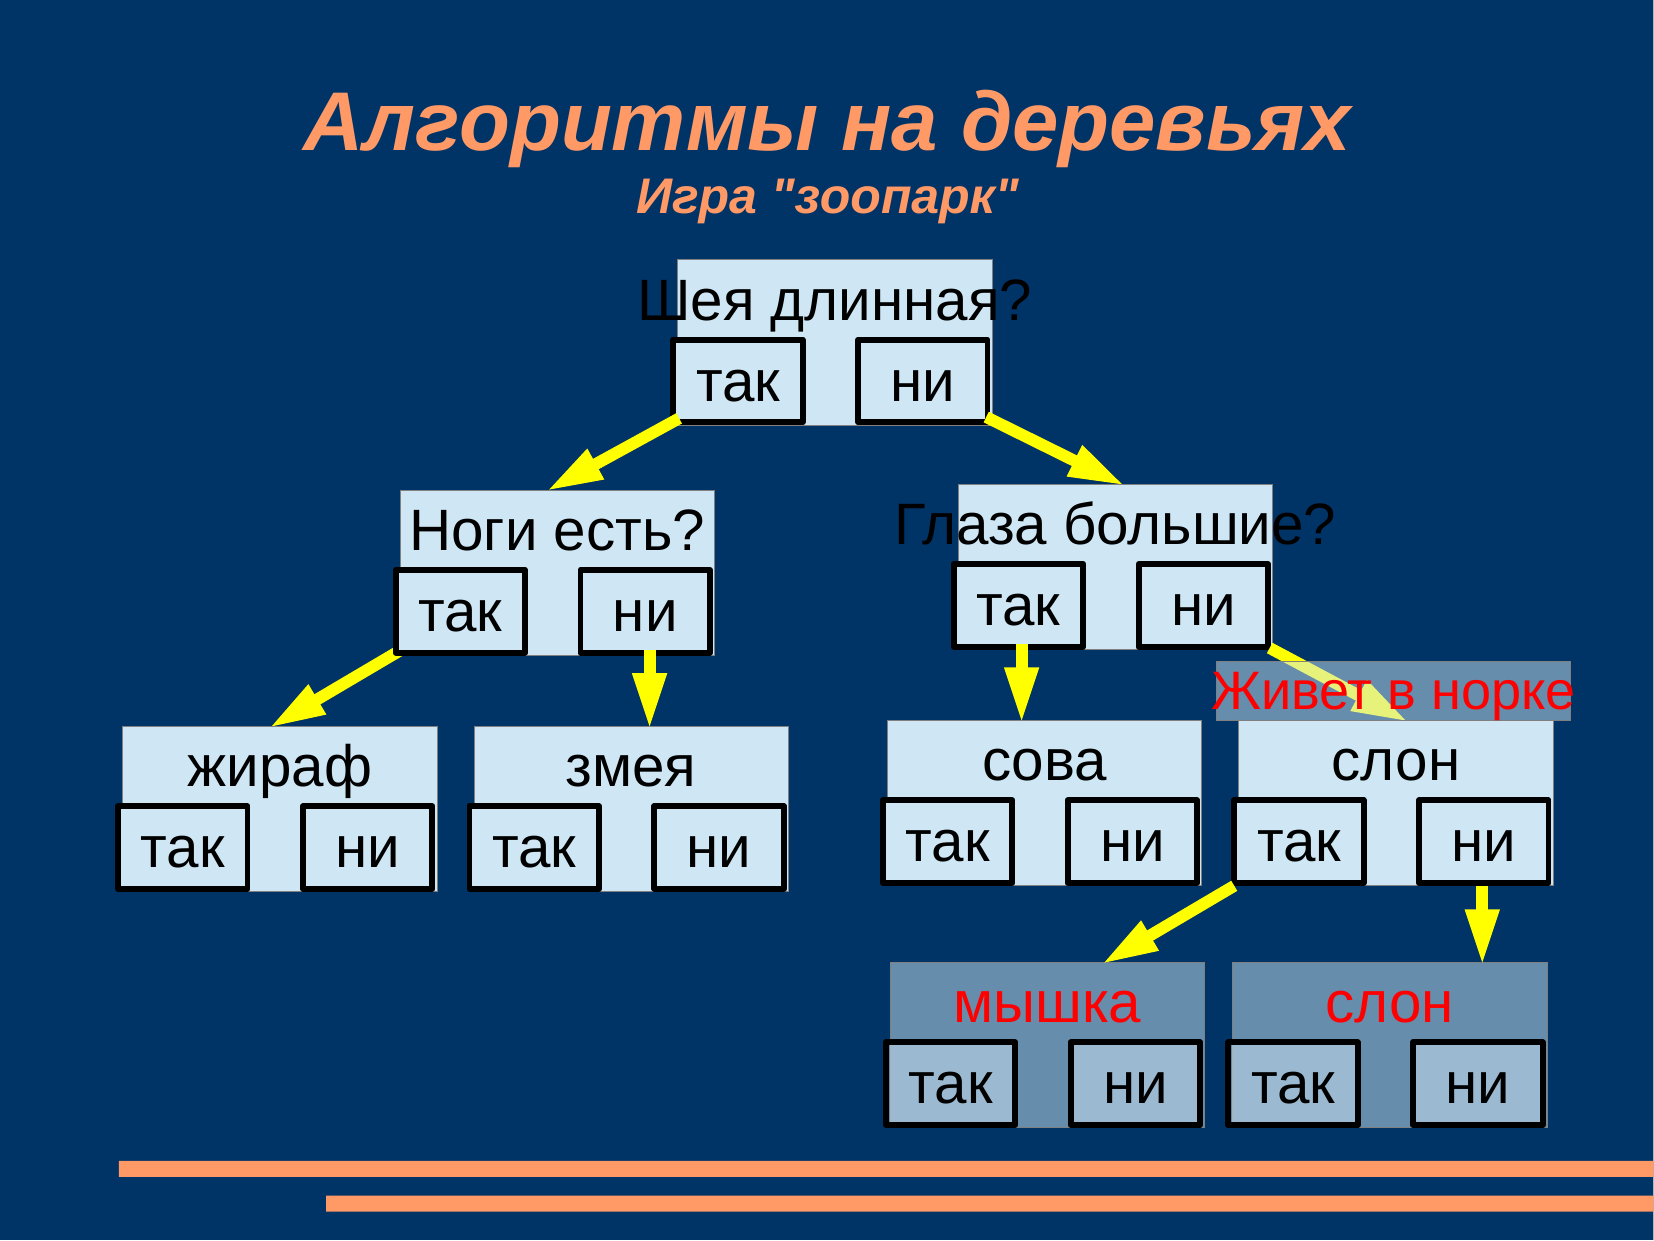

# Алгоритмы на деревьях Игра "зоопарк"
Шея длинная?
так
ни
Глаза большие?
так
ни
Ноги есть?
так
ни
Живет в норке
слон
так
ни
сова
так
ни
змея
так
ни
жираф
так
ни
мышка
так
ни
слон
так
ни